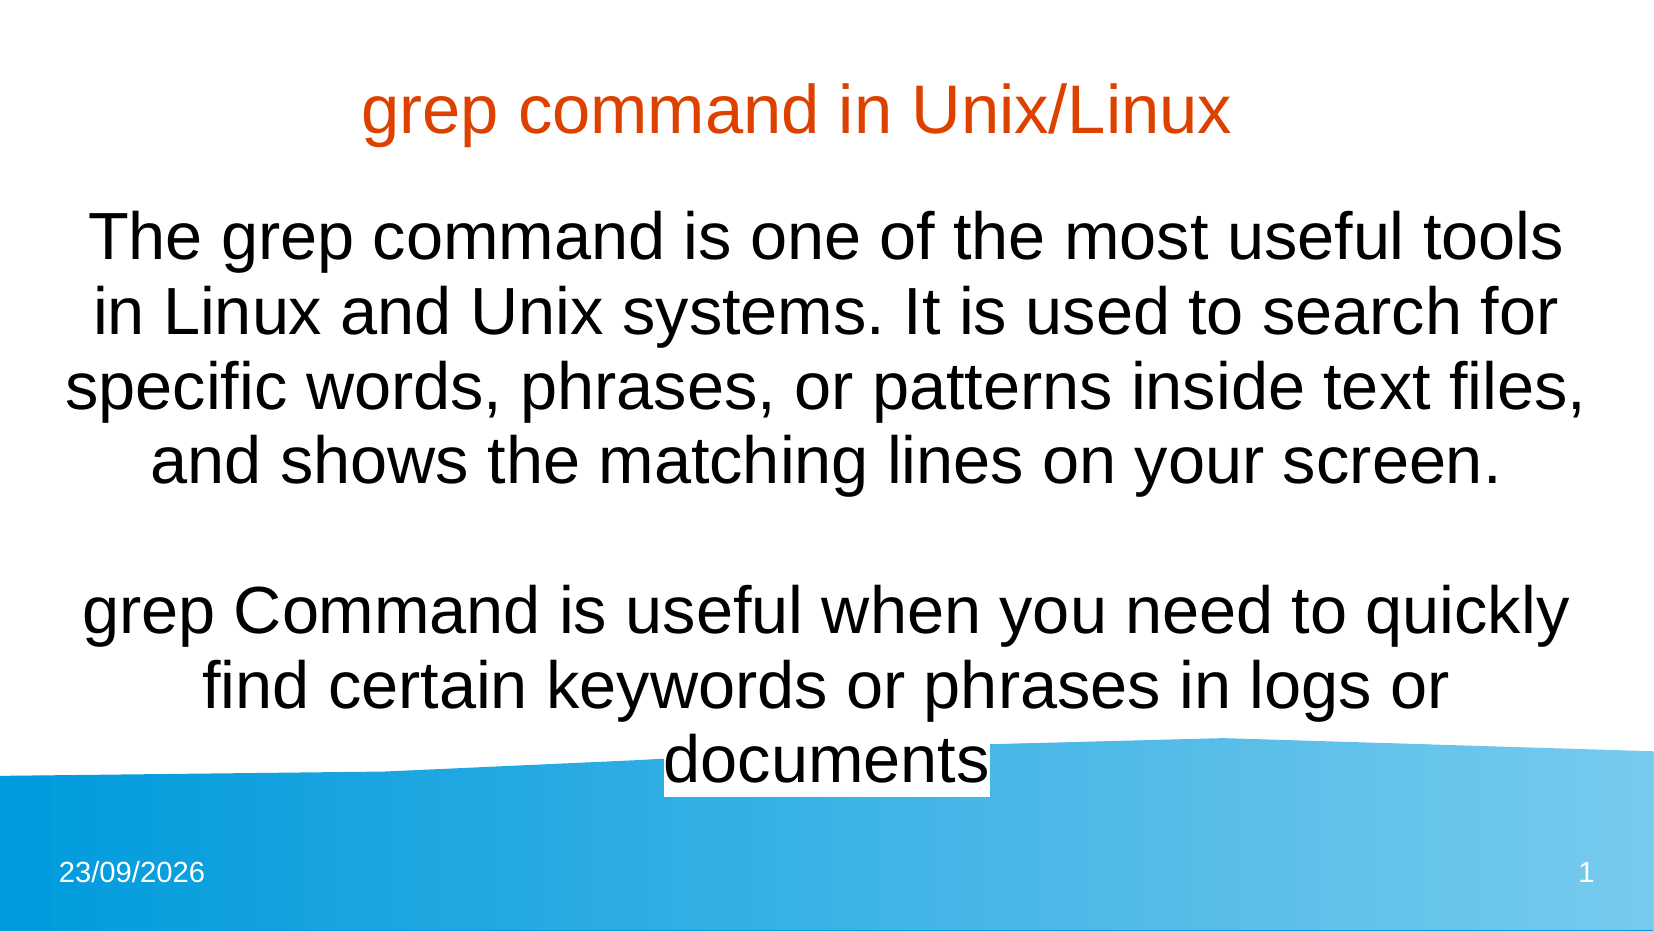

# grep command in Unix/Linux
The grep command is one of the most useful tools in Linux and Unix systems. It is used to search for specific words, phrases, or patterns inside text files, and shows the matching lines on your screen.
grep Command is useful when you need to quickly find certain keywords or phrases in logs or documents